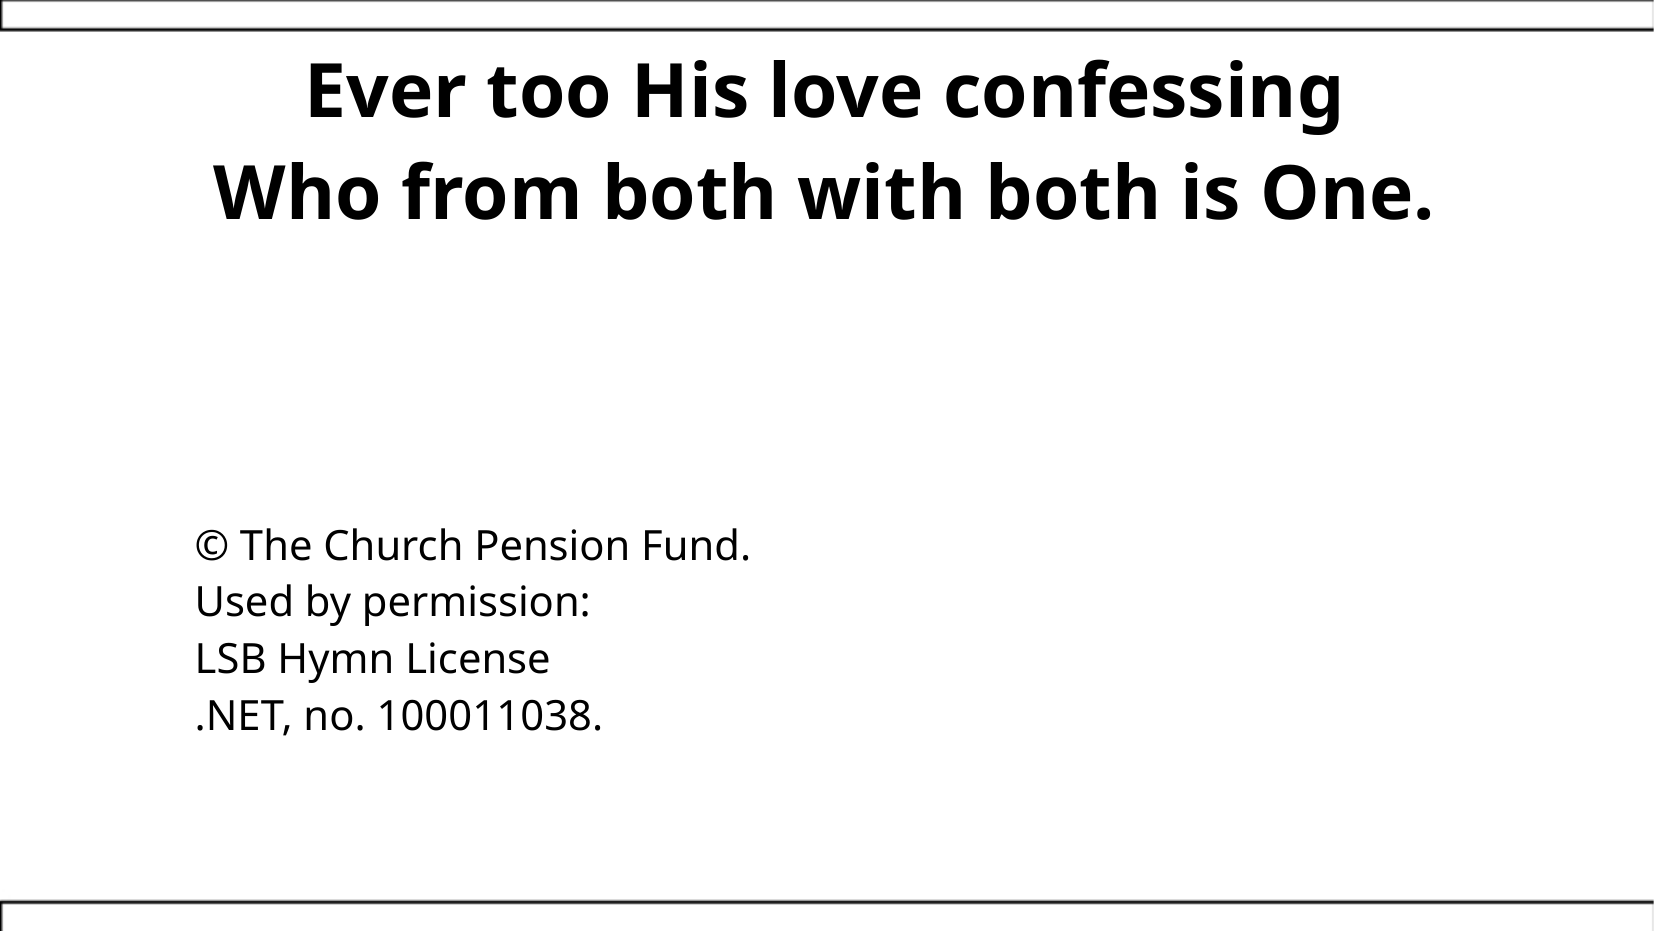

Ever too His love confessing
Who from both with both is One.
 © The Church Pension Fund.
 Used by permission:
 LSB Hymn License
 .NET, no. 100011038.